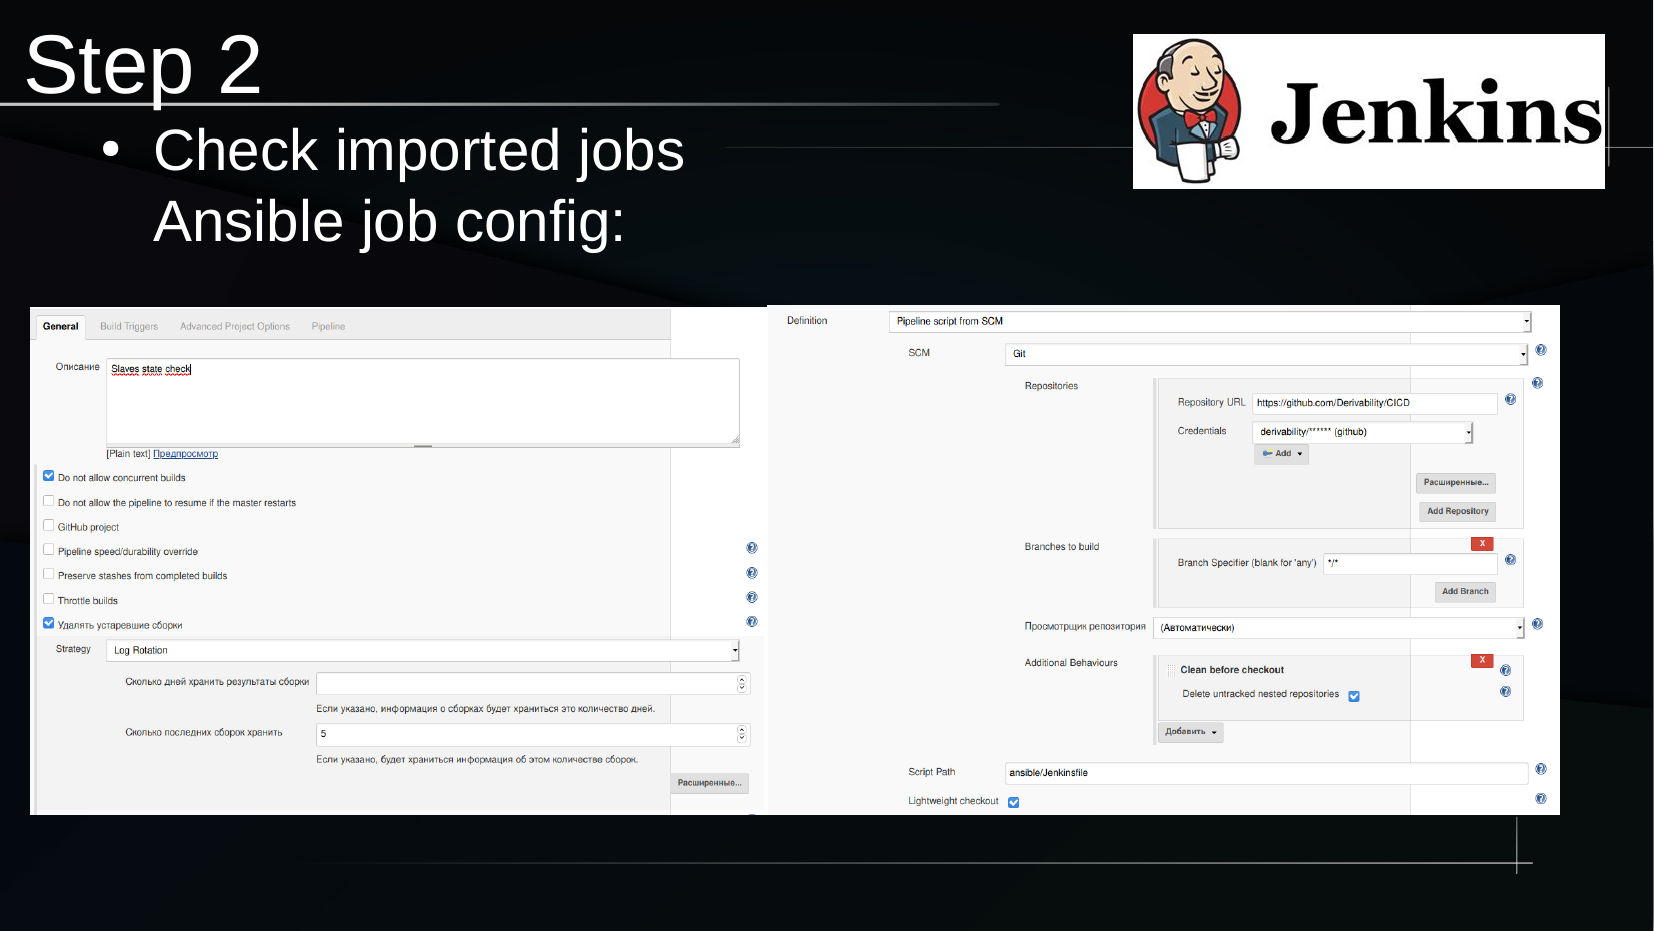

# Step 2
Check imported jobs
Ansible job config: